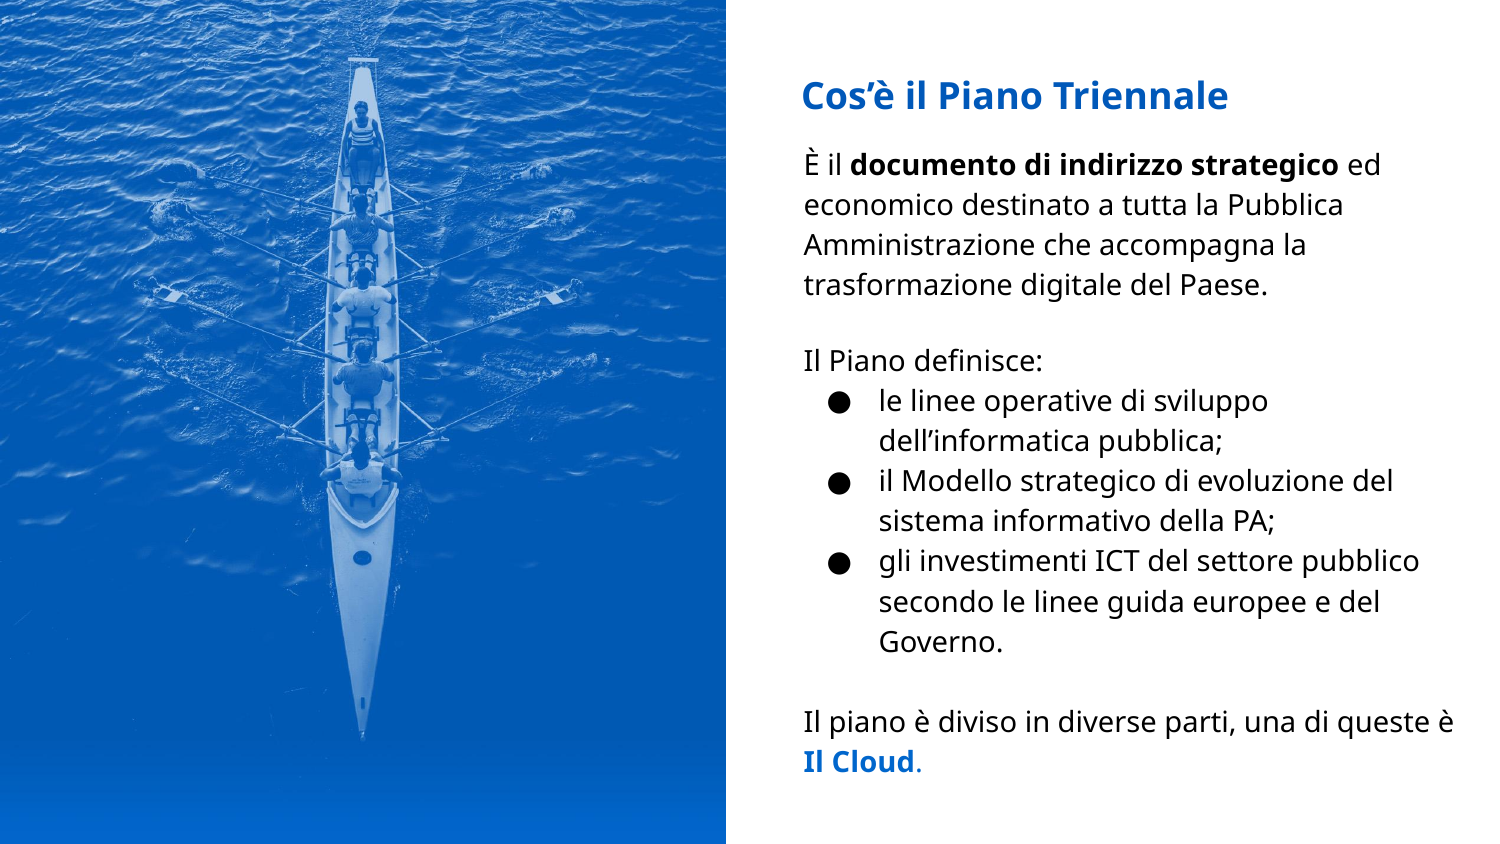

Cos’è il Piano Triennale
È il documento di indirizzo strategico ed economico destinato a tutta la Pubblica Amministrazione che accompagna la trasformazione digitale del Paese.
Il Piano definisce:
le linee operative di sviluppo dell’informatica pubblica;
il Modello strategico di evoluzione del sistema informativo della PA;
gli investimenti ICT del settore pubblico secondo le linee guida europee e del Governo.
Il piano è diviso in diverse parti, una di queste è Il Cloud.